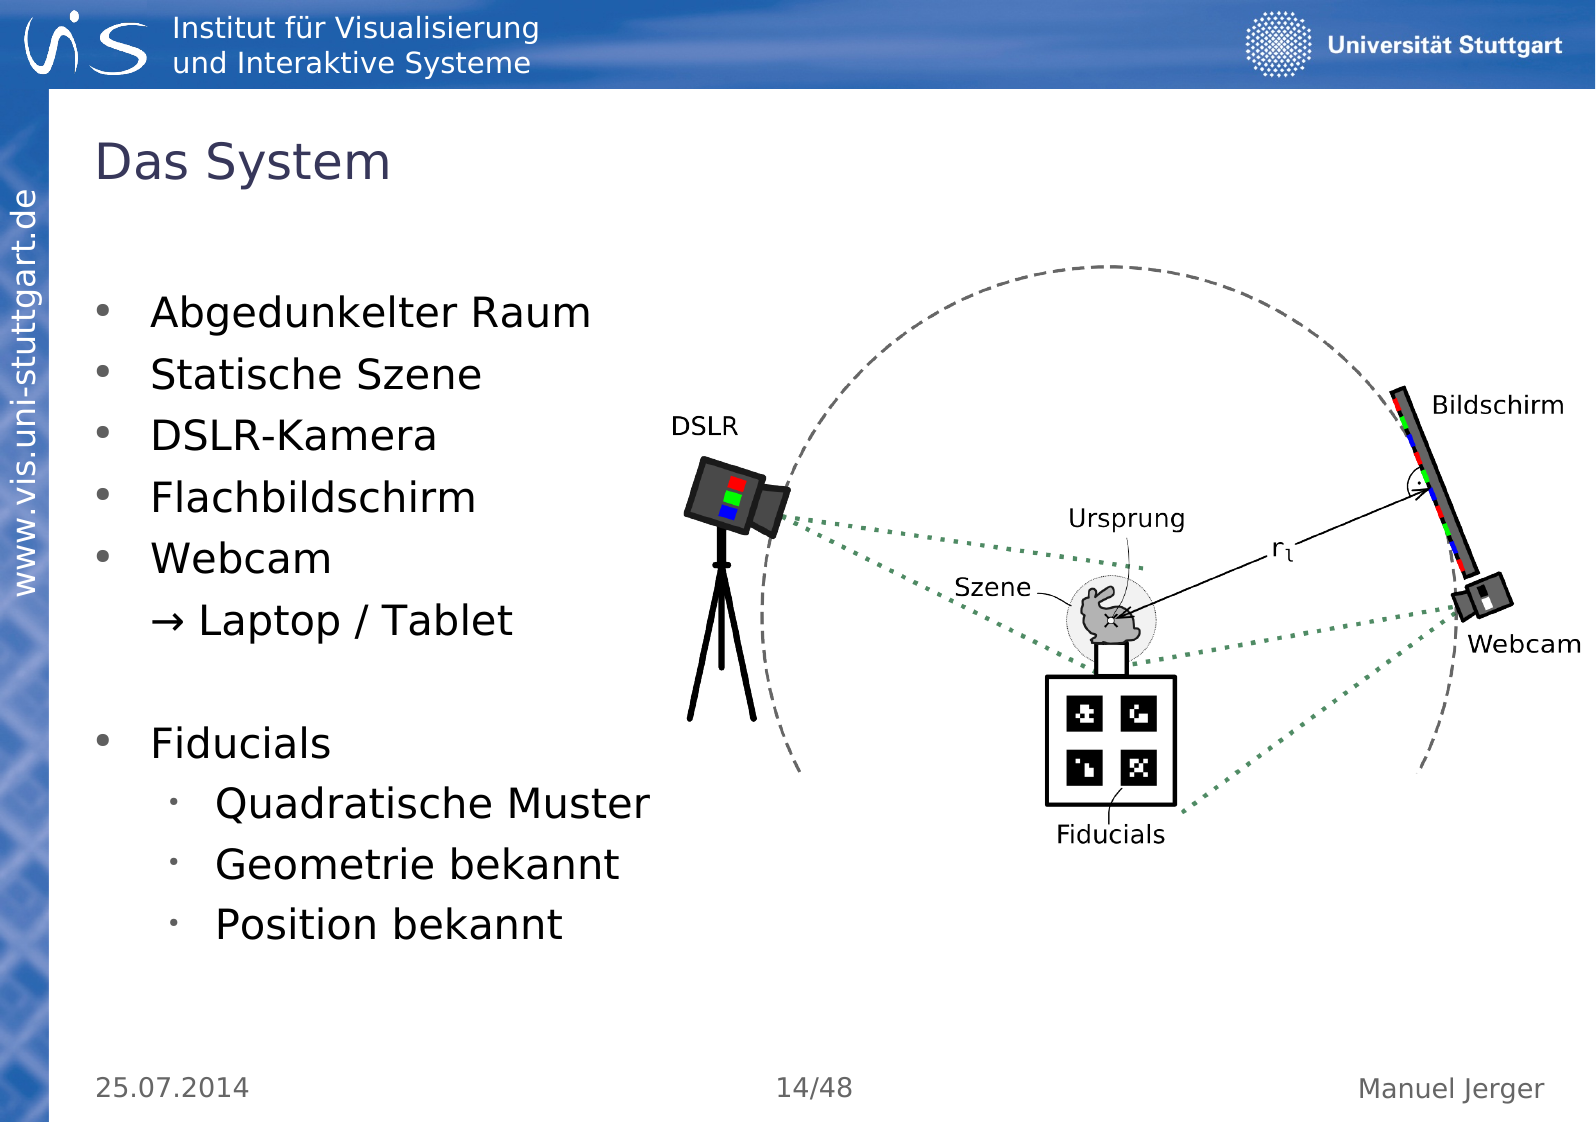

# Das System
Abgedunkelter Raum
Statische Szene
DSLR-Kamera
Flachbildschirm
Webcam
→ Laptop / Tablet
Fiducials
Quadratische Muster
Geometrie bekannt
Position bekannt